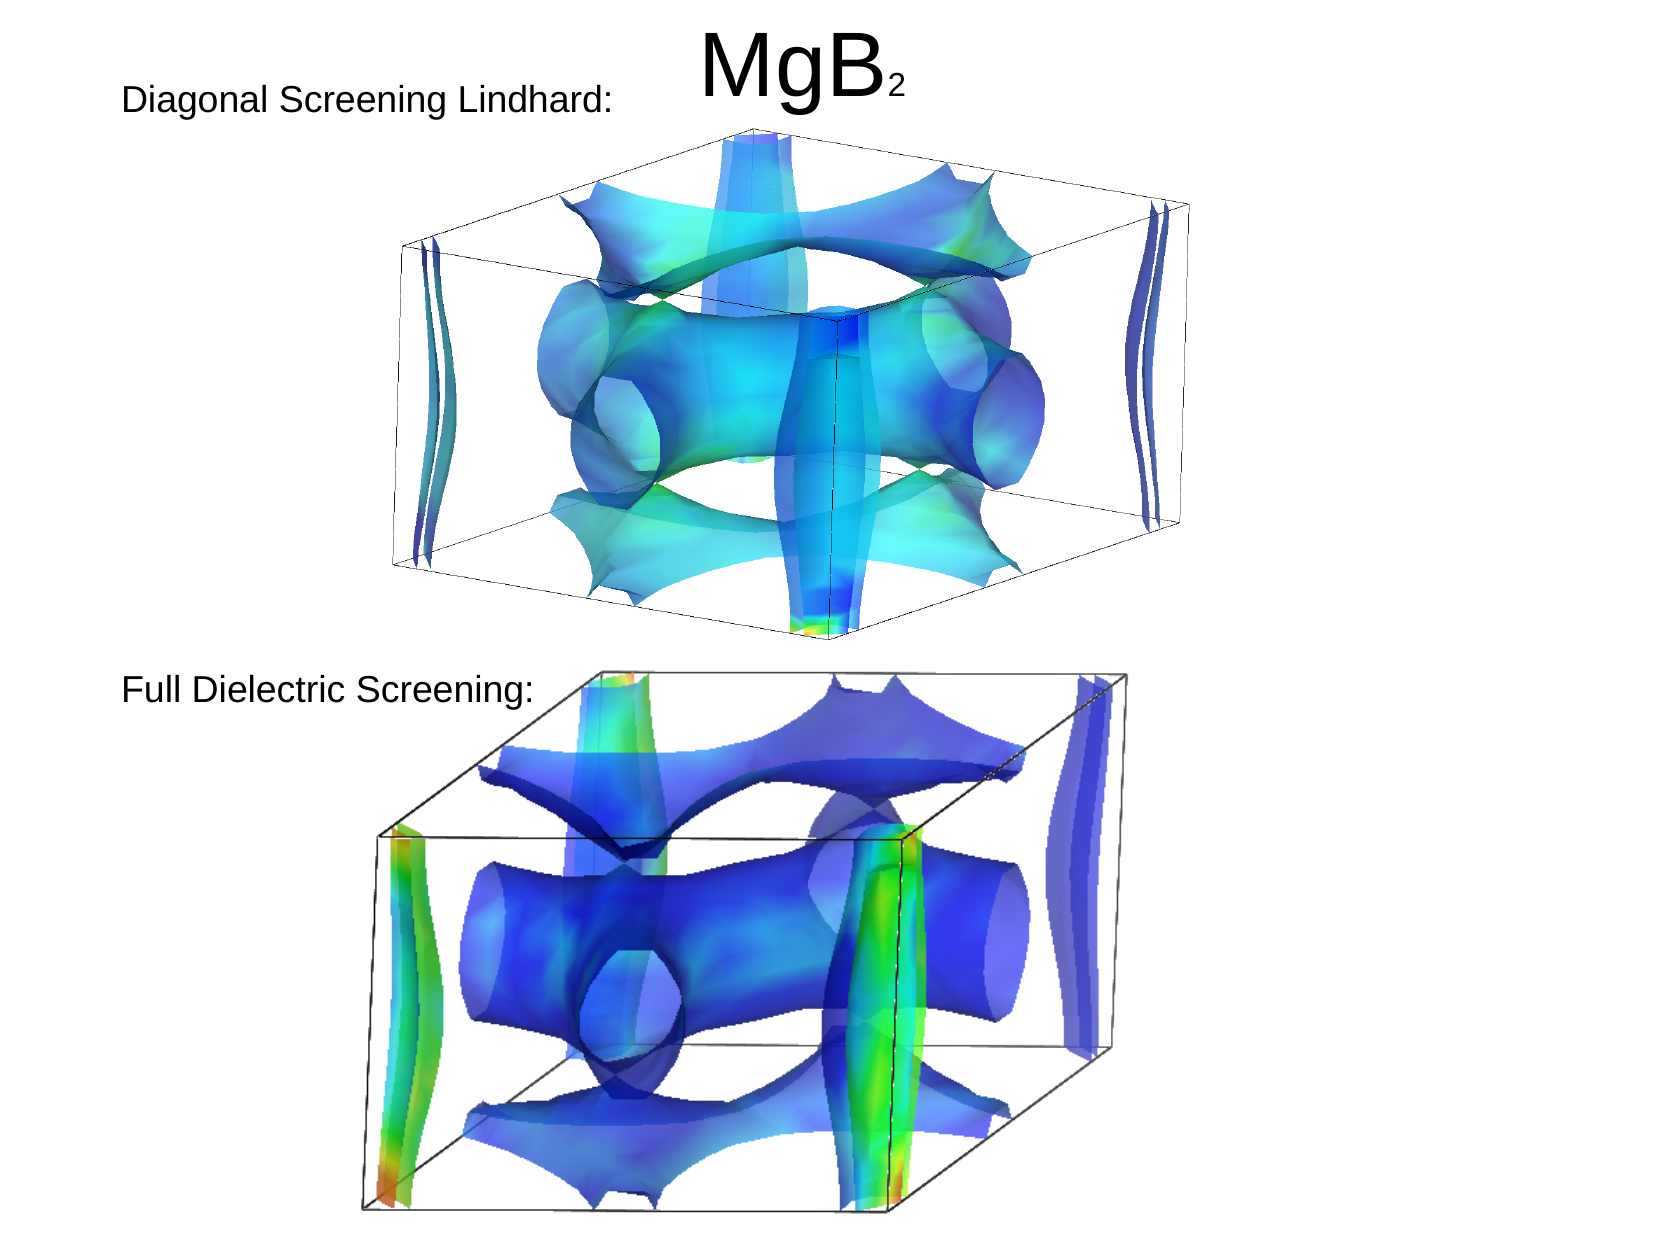

# MgB2
Diagonal Screening Lindhard:
Full Dielectric Screening: